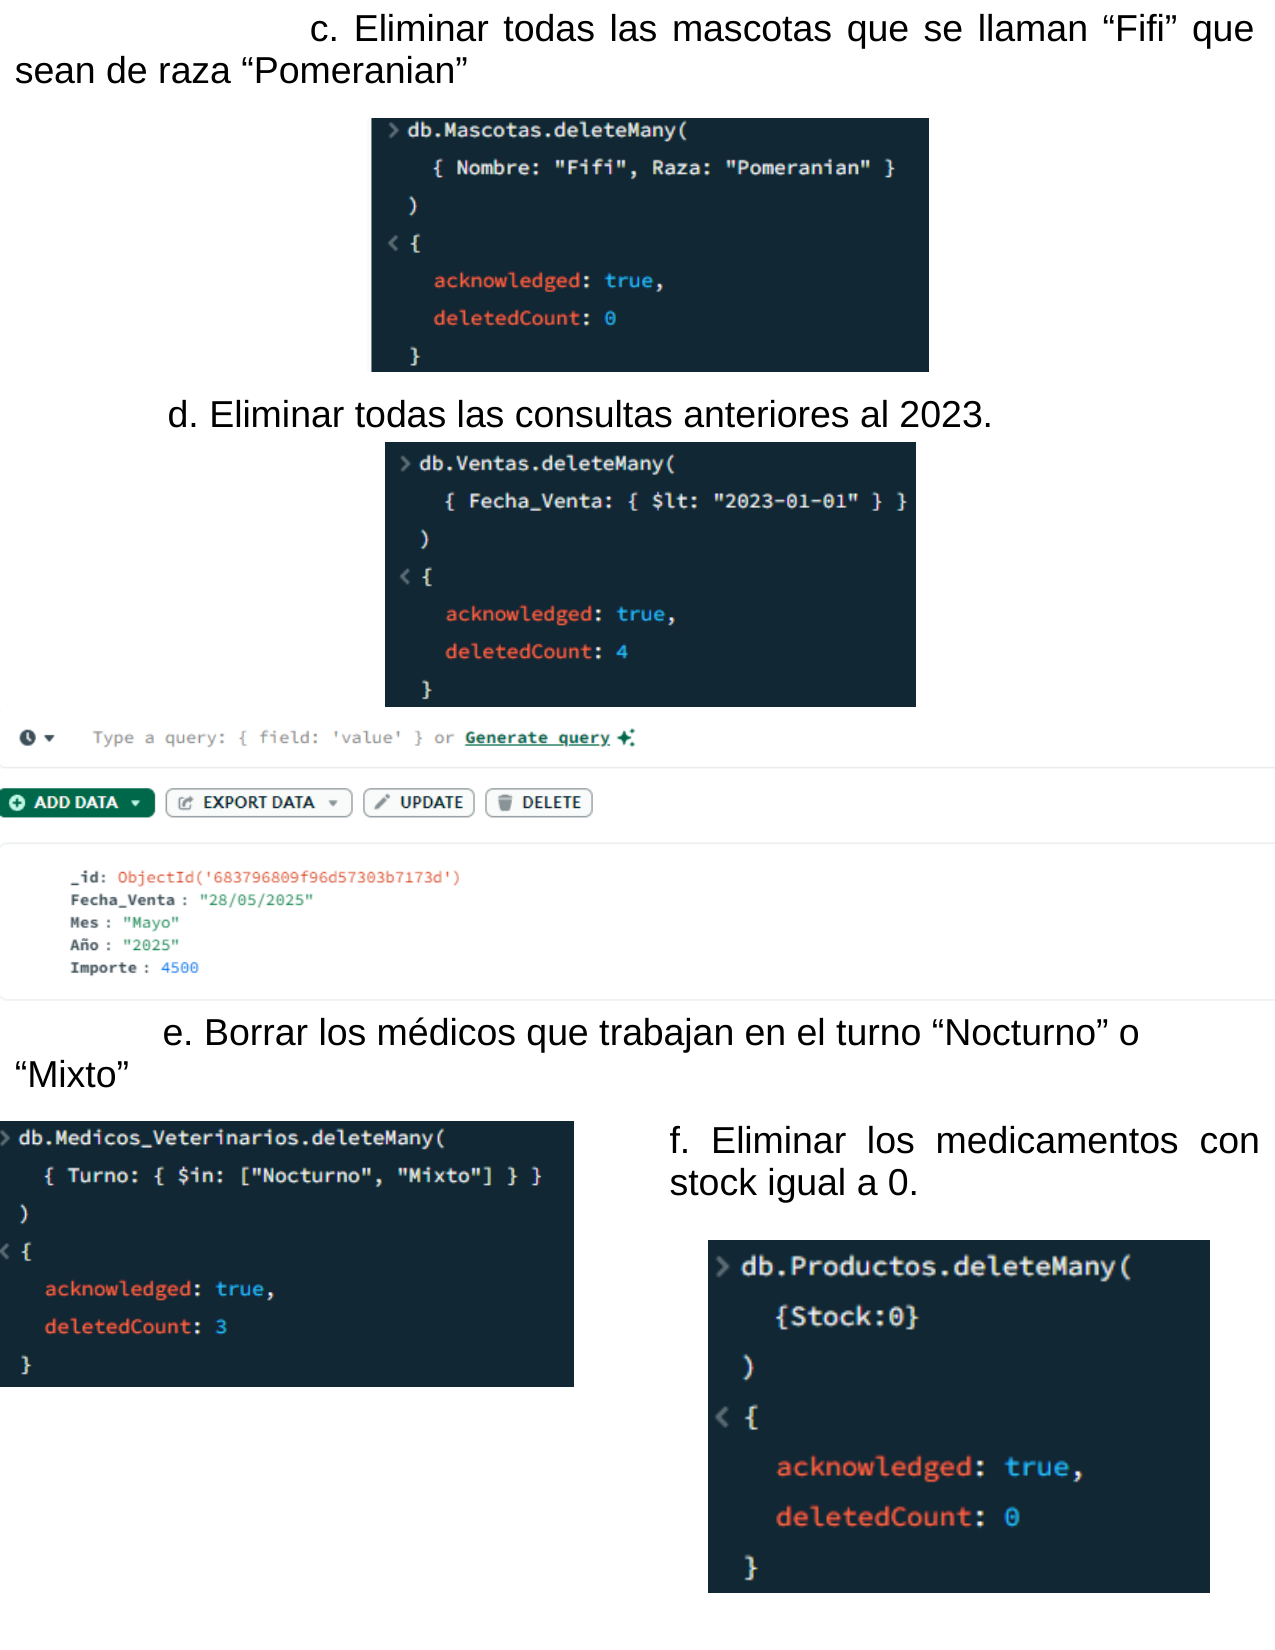

c. Eliminar todas las mascotas que se llaman “Fifi” que sean de raza “Pomeranian”
		d. Eliminar todas las consultas anteriores al 2023.
		e. Borrar los médicos que trabajan en el turno “Nocturno” o “Mixto”
f. Eliminar los medicamentos con stock igual a 0.